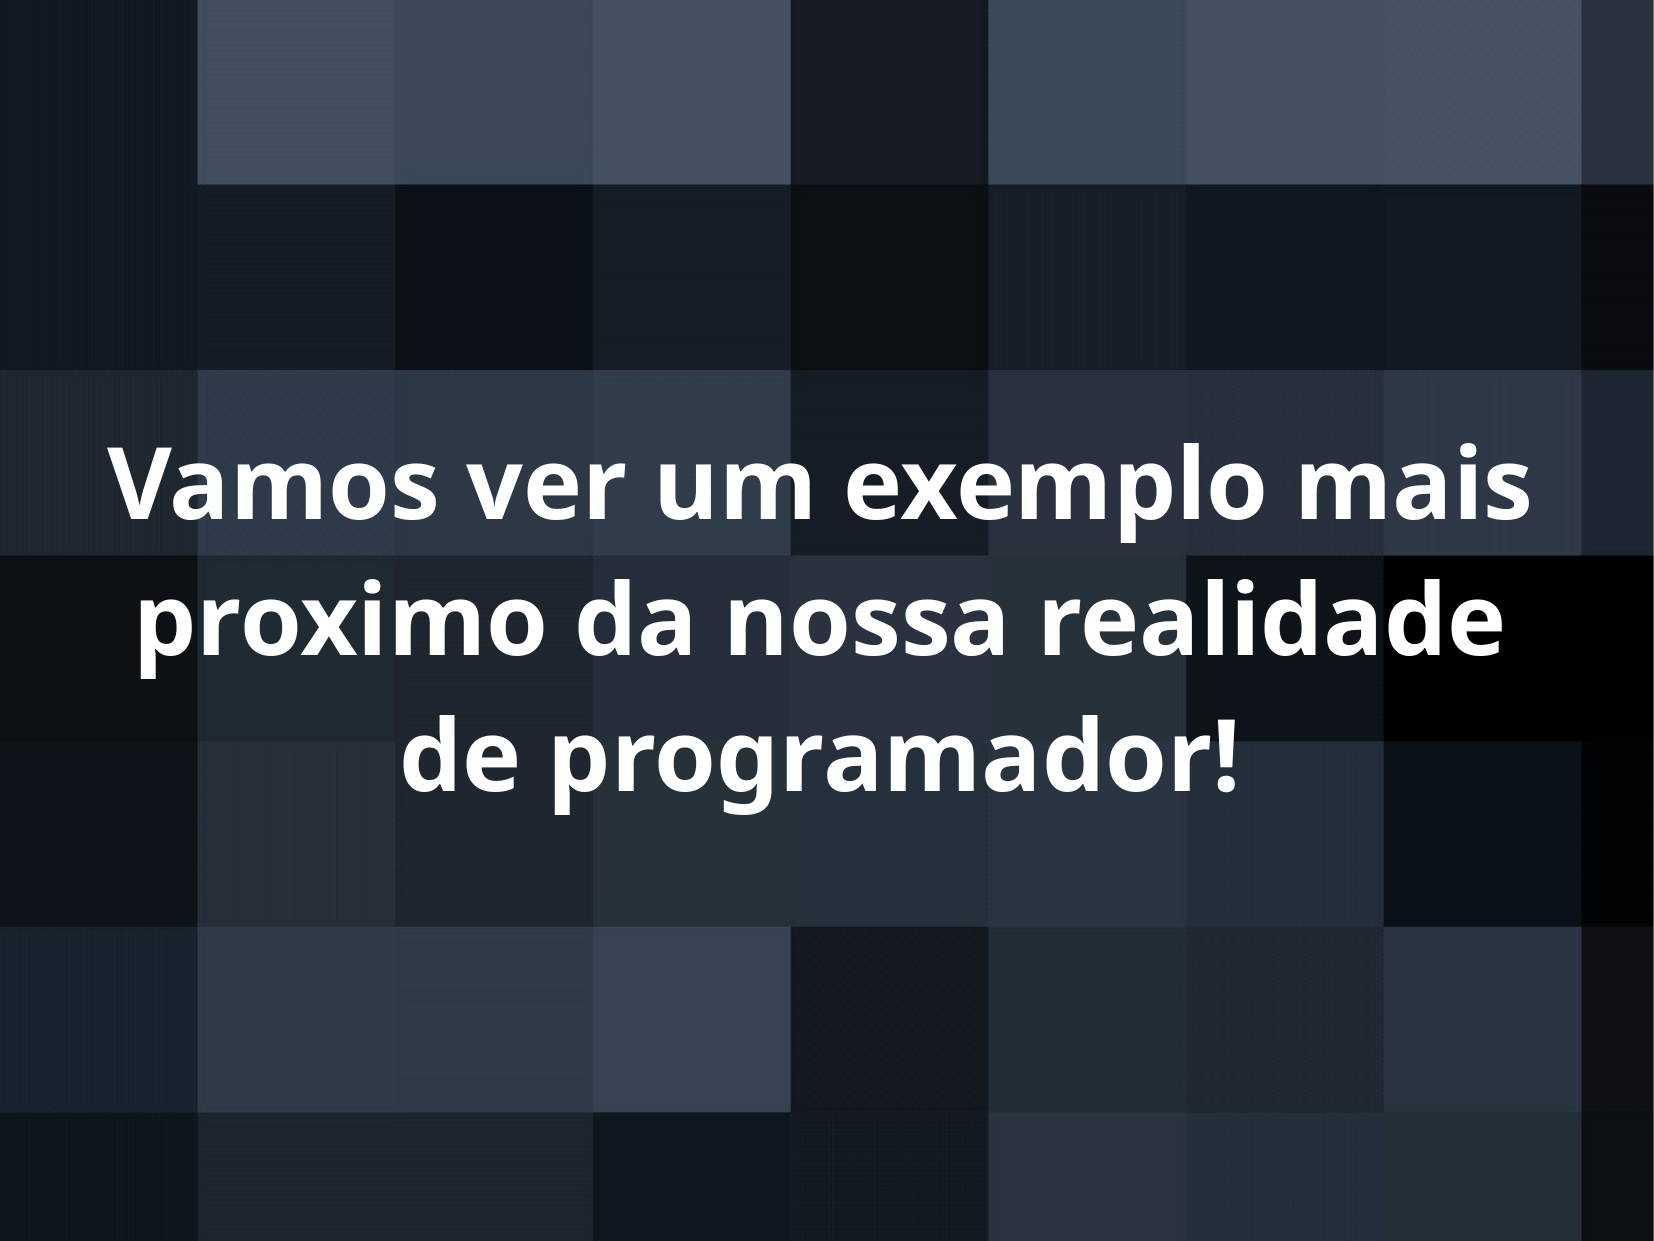

# Vamos ver um exemplo mais proximo da nossa realidade de programador!